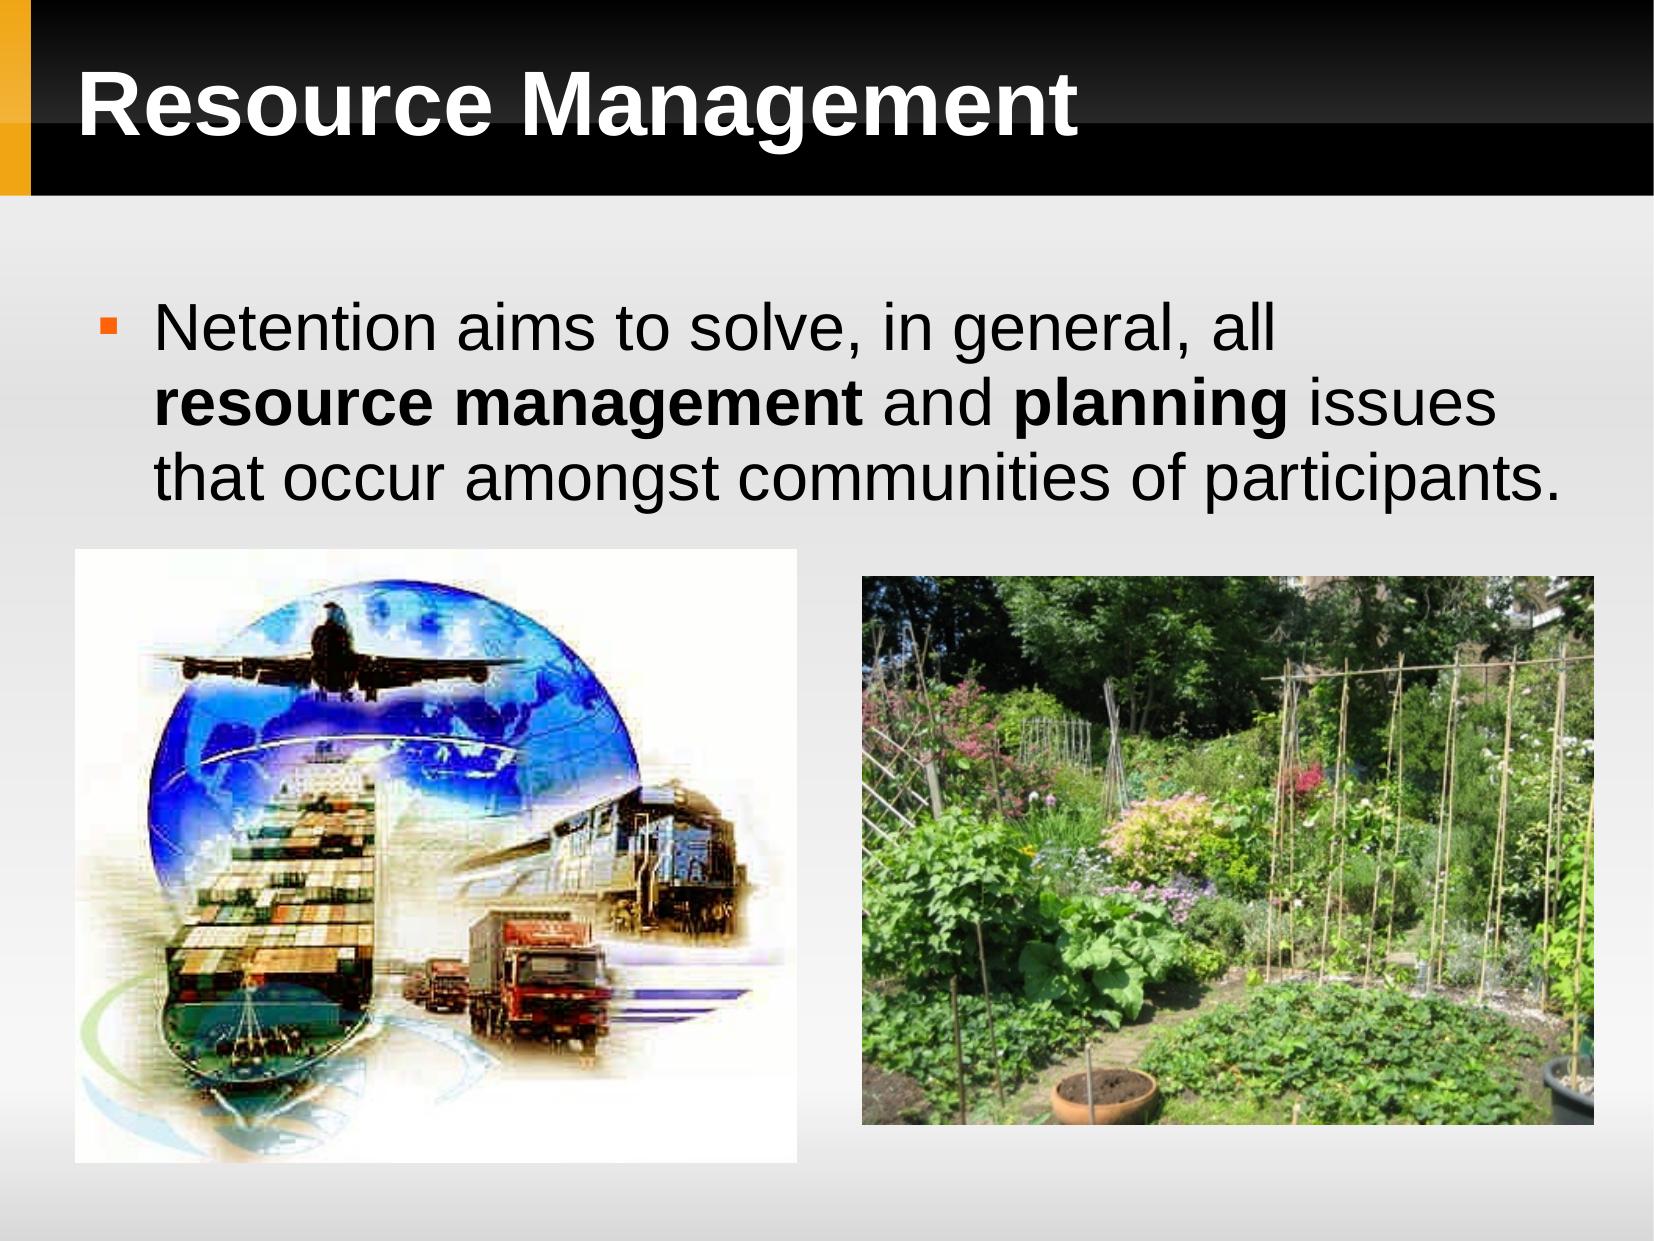

# Resource Management
Netention aims to solve, in general, all resource management and planning issues that occur amongst communities of participants.